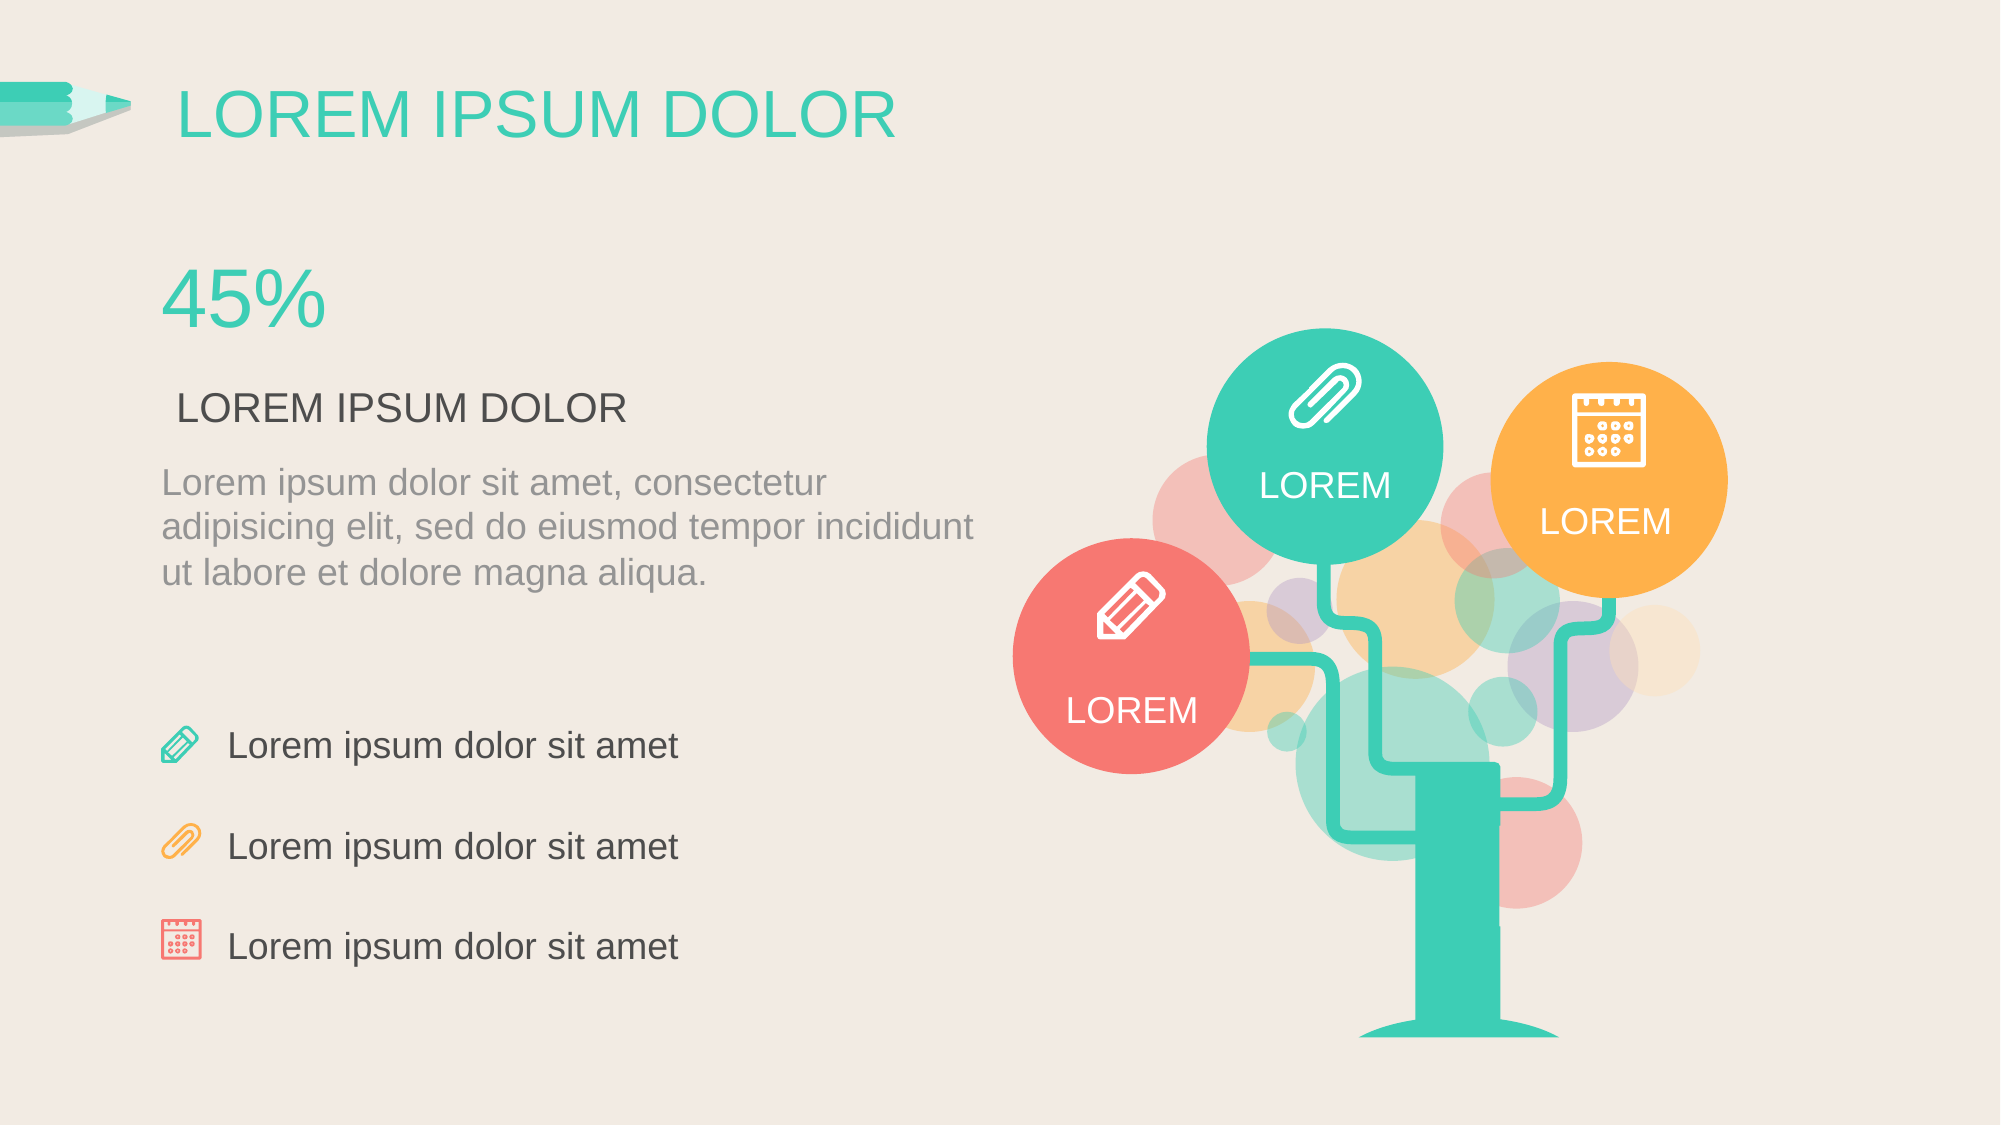

LOREM IPSUM DOLOR
45%
LOREM IPSUM DOLOR
Lorem ipsum dolor sit amet, consectetur adipisicing elit, sed do eiusmod tempor incididunt ut labore et dolore magna aliqua.
LOREM
LOREM
LOREM
Lorem ipsum dolor sit amet
Lorem ipsum dolor sit amet
Lorem ipsum dolor sit amet